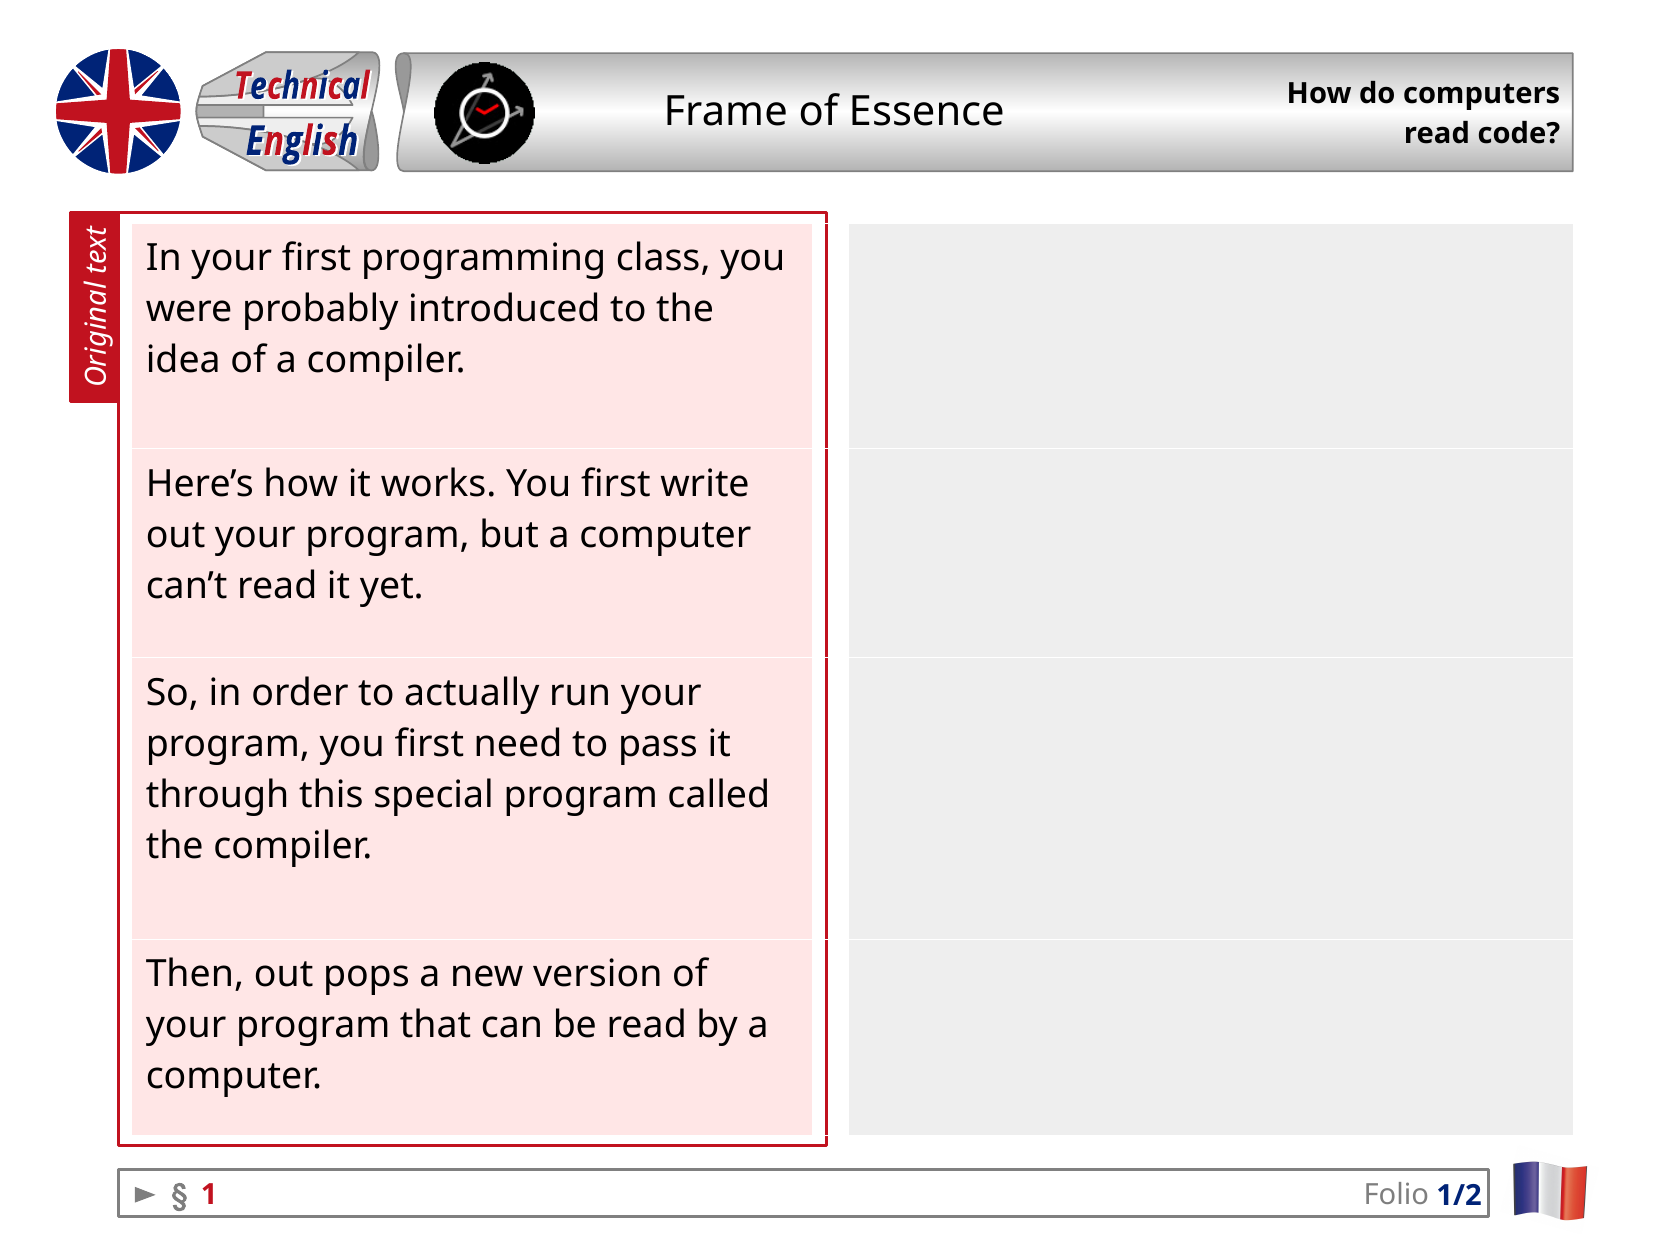

#
| In your first programming class, you were probably introduced to the idea of a compiler. | | |
| --- | --- | --- |
| Here’s how it works. You first write out your program, but a computer can’t read it yet. | | |
| So, in order to actually run your program, you first need to pass it through this special program called the compiler. | | |
| Then, out pops a new version of your program that can be read by a computer. | | |
1
1/2